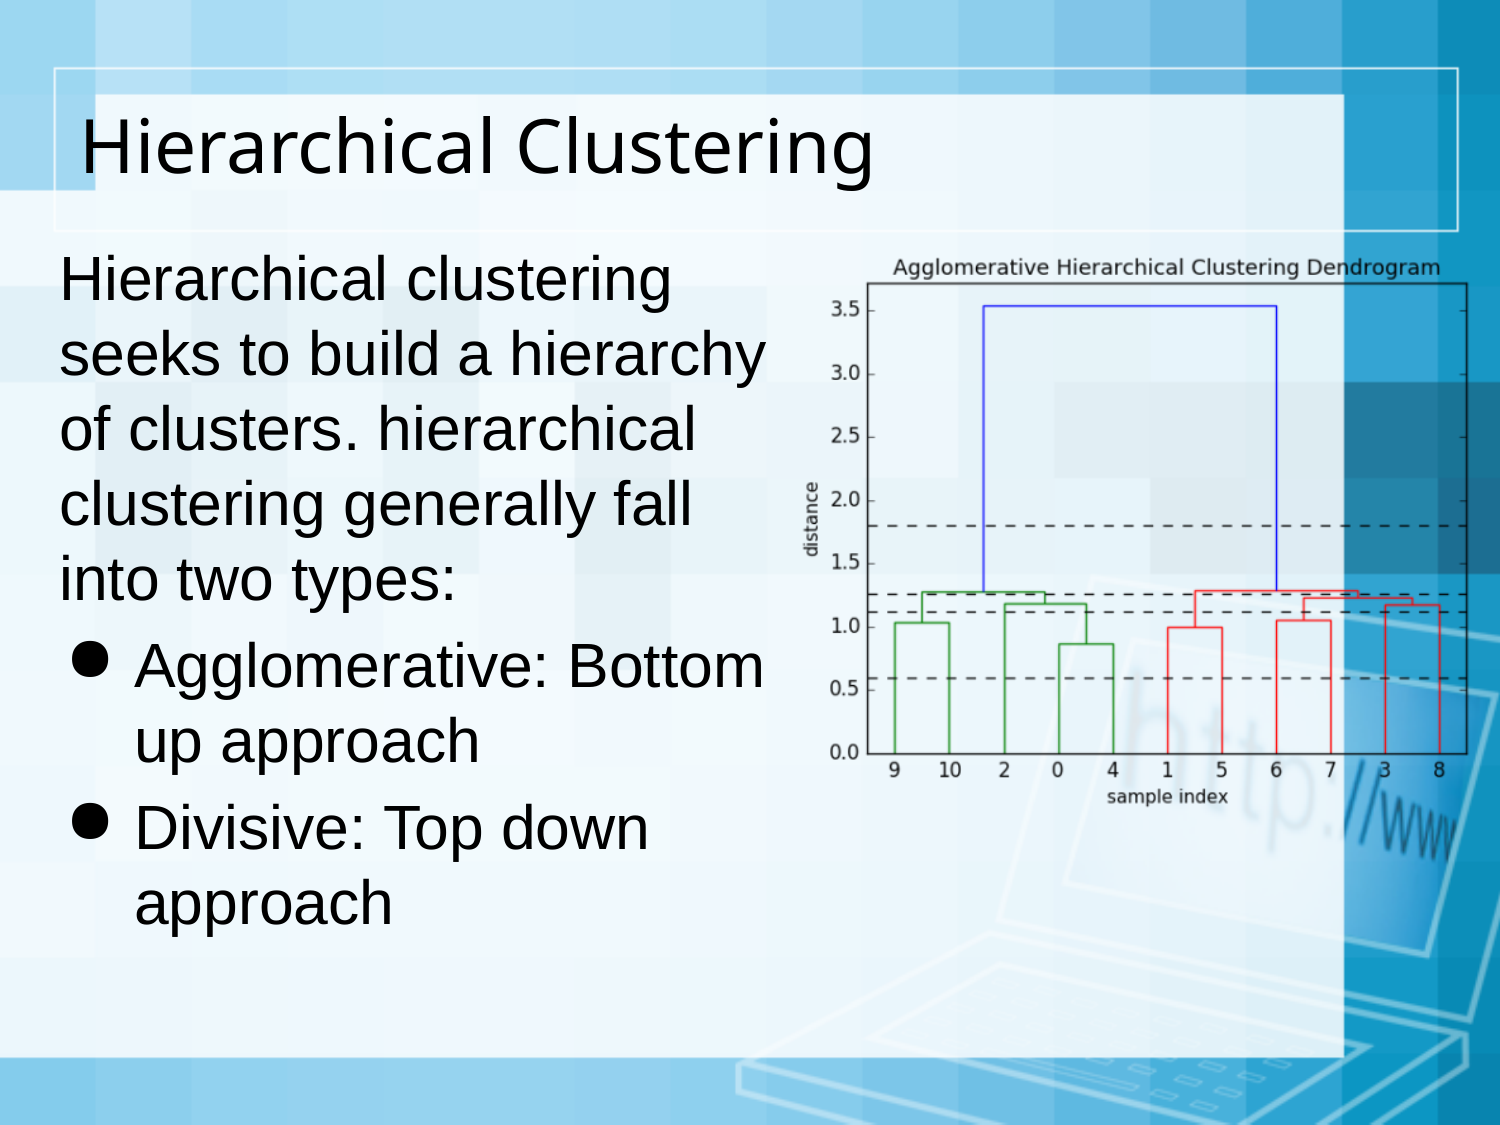

# Hierarchical Clustering
Hierarchical clustering seeks to build a hierarchy of clusters. hierarchical clustering generally fall into two types:
Agglomerative: Bottom up approach
Divisive: Top down approach